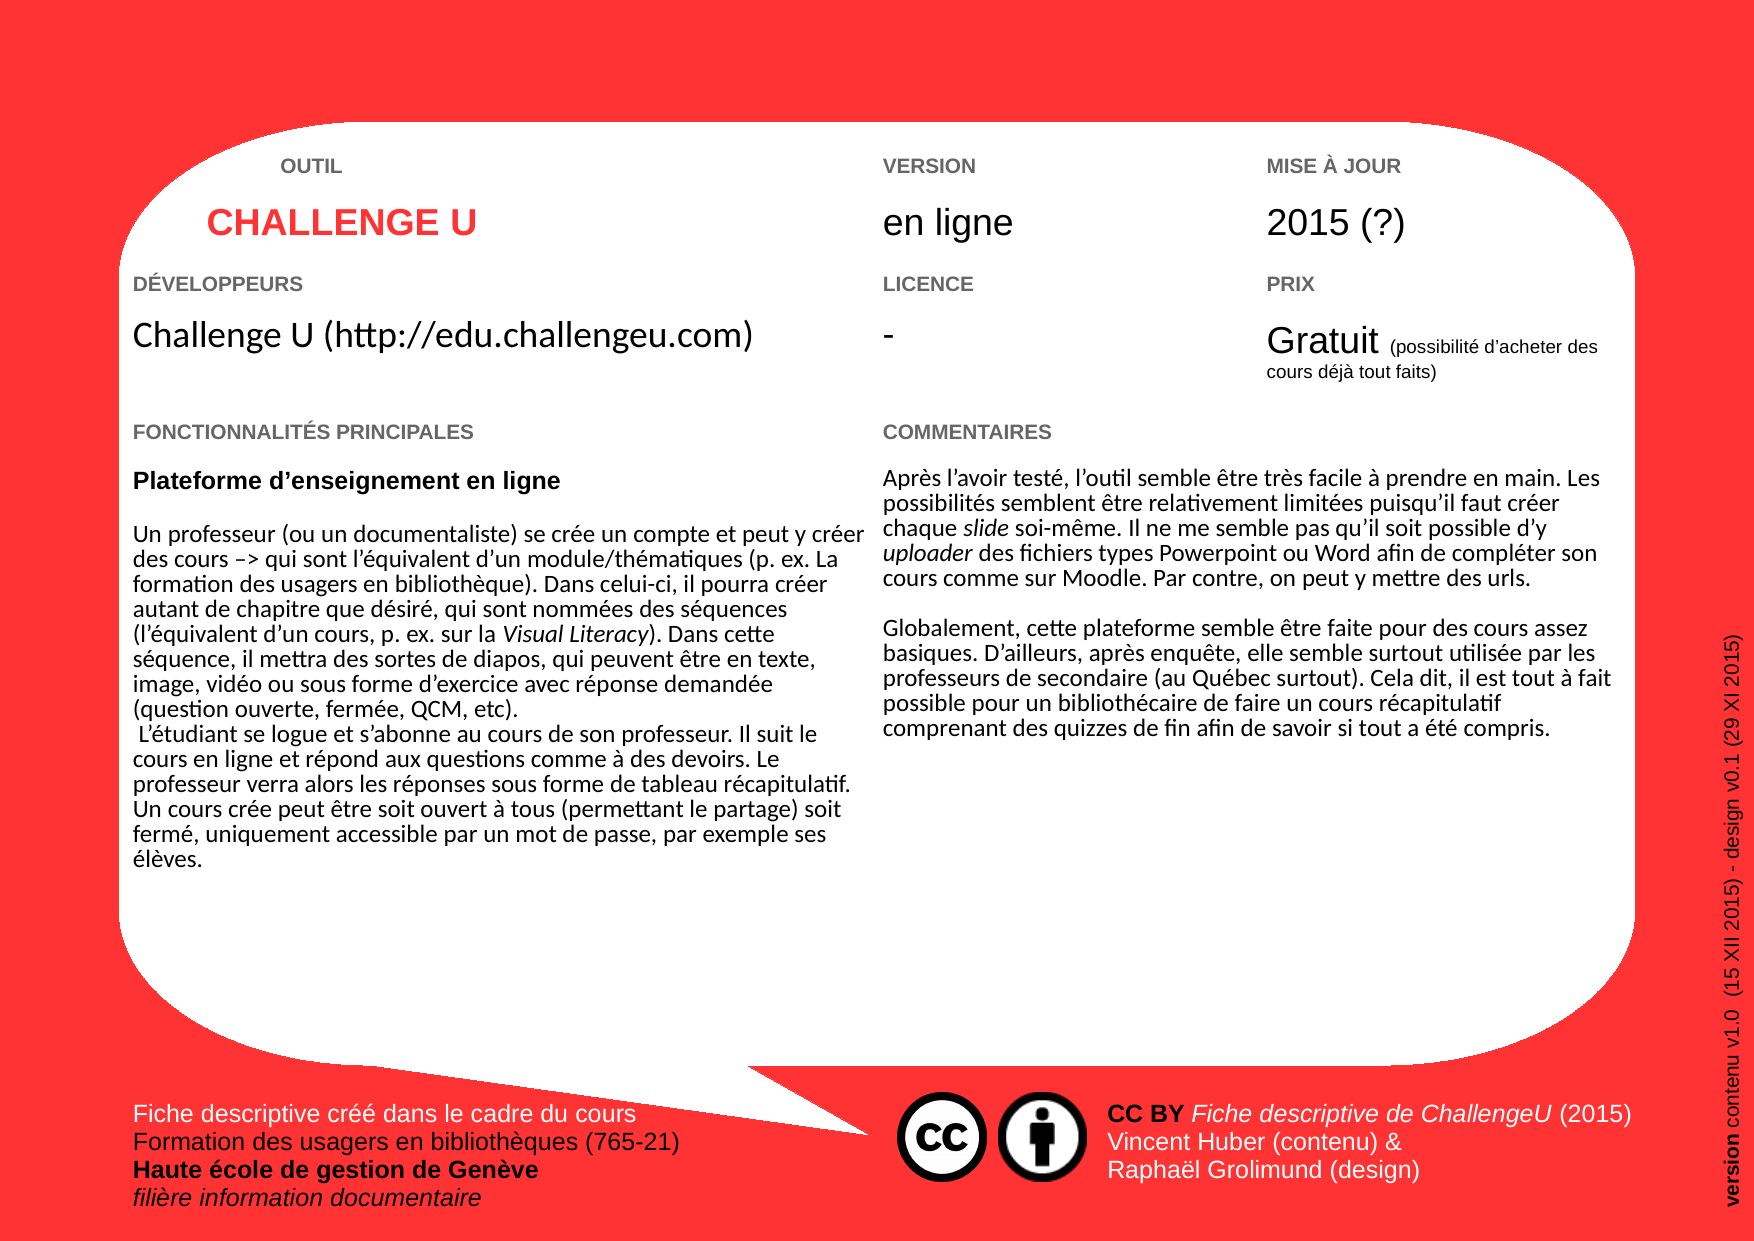

OUTIL
	CHALLENGE U
VERSION
en ligne
MISE À JOUR
2015 (?)
DÉVELOPPEURS
Challenge U (http://edu.challengeu.com)
LICENCE
-
PRIX
Gratuit (possibilité d’acheter des cours déjà tout faits)
FONCTIONNALITÉS PRINCIPALES
Plateforme d’enseignement en ligne
Un professeur (ou un documentaliste) se crée un compte et peut y créer des cours –> qui sont l’équivalent d’un module/thématiques (p. ex. La formation des usagers en bibliothèque). Dans celui-ci, il pourra créer autant de chapitre que désiré, qui sont nommées des séquences (l’équivalent d’un cours, p. ex. sur la Visual Literacy). Dans cette séquence, il mettra des sortes de diapos, qui peuvent être en texte, image, vidéo ou sous forme d’exercice avec réponse demandée (question ouverte, fermée, QCM, etc).
 L’étudiant se logue et s’abonne au cours de son professeur. Il suit le cours en ligne et répond aux questions comme à des devoirs. Le professeur verra alors les réponses sous forme de tableau récapitulatif.
Un cours crée peut être soit ouvert à tous (permettant le partage) soit fermé, uniquement accessible par un mot de passe, par exemple ses élèves.
COMMENTAIRES
Après l’avoir testé, l’outil semble être très facile à prendre en main. Les possibilités semblent être relativement limitées puisqu’il faut créer chaque slide soi-même. Il ne me semble pas qu’il soit possible d’y uploader des fichiers types Powerpoint ou Word afin de compléter son cours comme sur Moodle. Par contre, on peut y mettre des urls.
Globalement, cette plateforme semble être faite pour des cours assez basiques. D’ailleurs, après enquête, elle semble surtout utilisée par les professeurs de secondaire (au Québec surtout). Cela dit, il est tout à fait possible pour un bibliothécaire de faire un cours récapitulatif comprenant des quizzes de fin afin de savoir si tout a été compris.
version contenu v1.0 (15 XII 2015) - design v0.1 (29 XI 2015)
Fiche descriptive créé dans le cadre du cours
Formation des usagers en bibliothèques (765-21)
Haute école de gestion de Genève
filière information documentaire
CC BY Fiche descriptive de ChallengeU (2015)
Vincent Huber (contenu) &
Raphaël Grolimund (design)